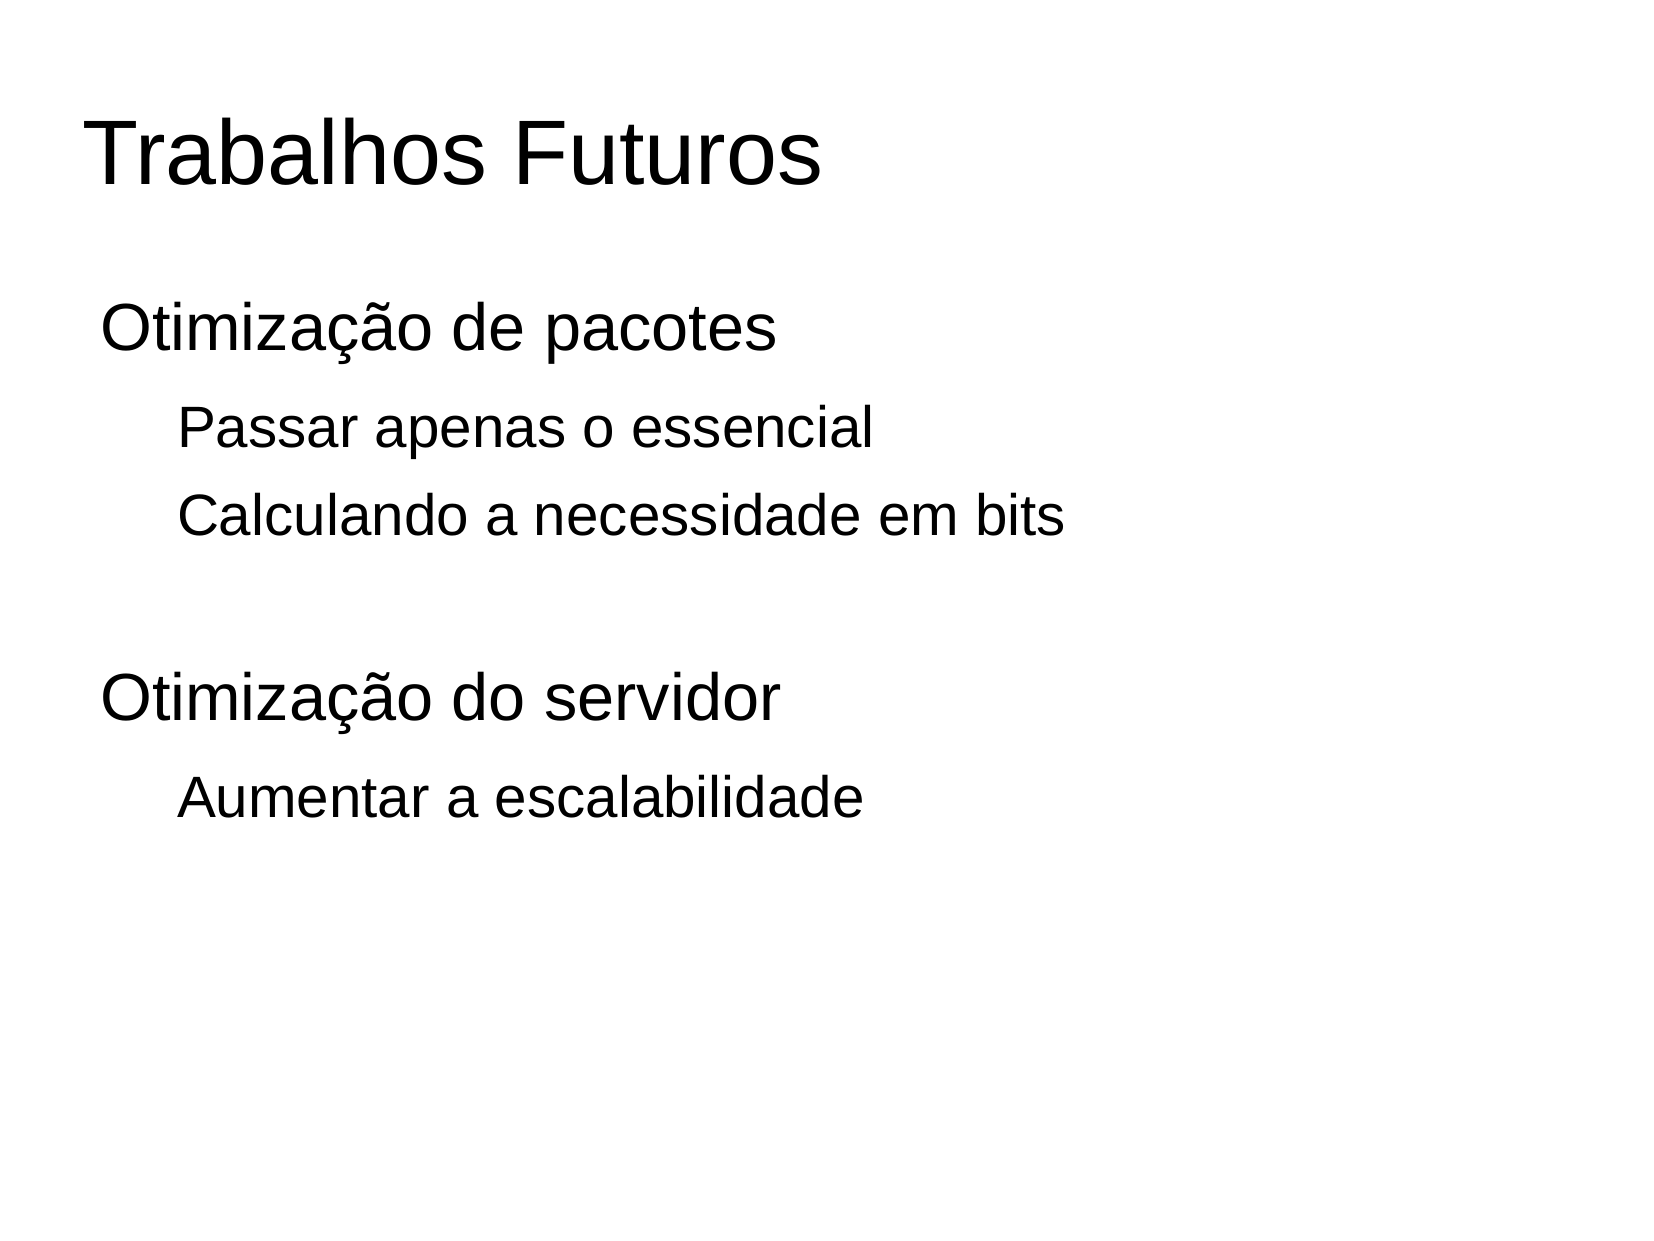

# Trabalhos Futuros
Otimização de pacotes
Passar apenas o essencial
Calculando a necessidade em bits
Otimização do servidor
Aumentar a escalabilidade